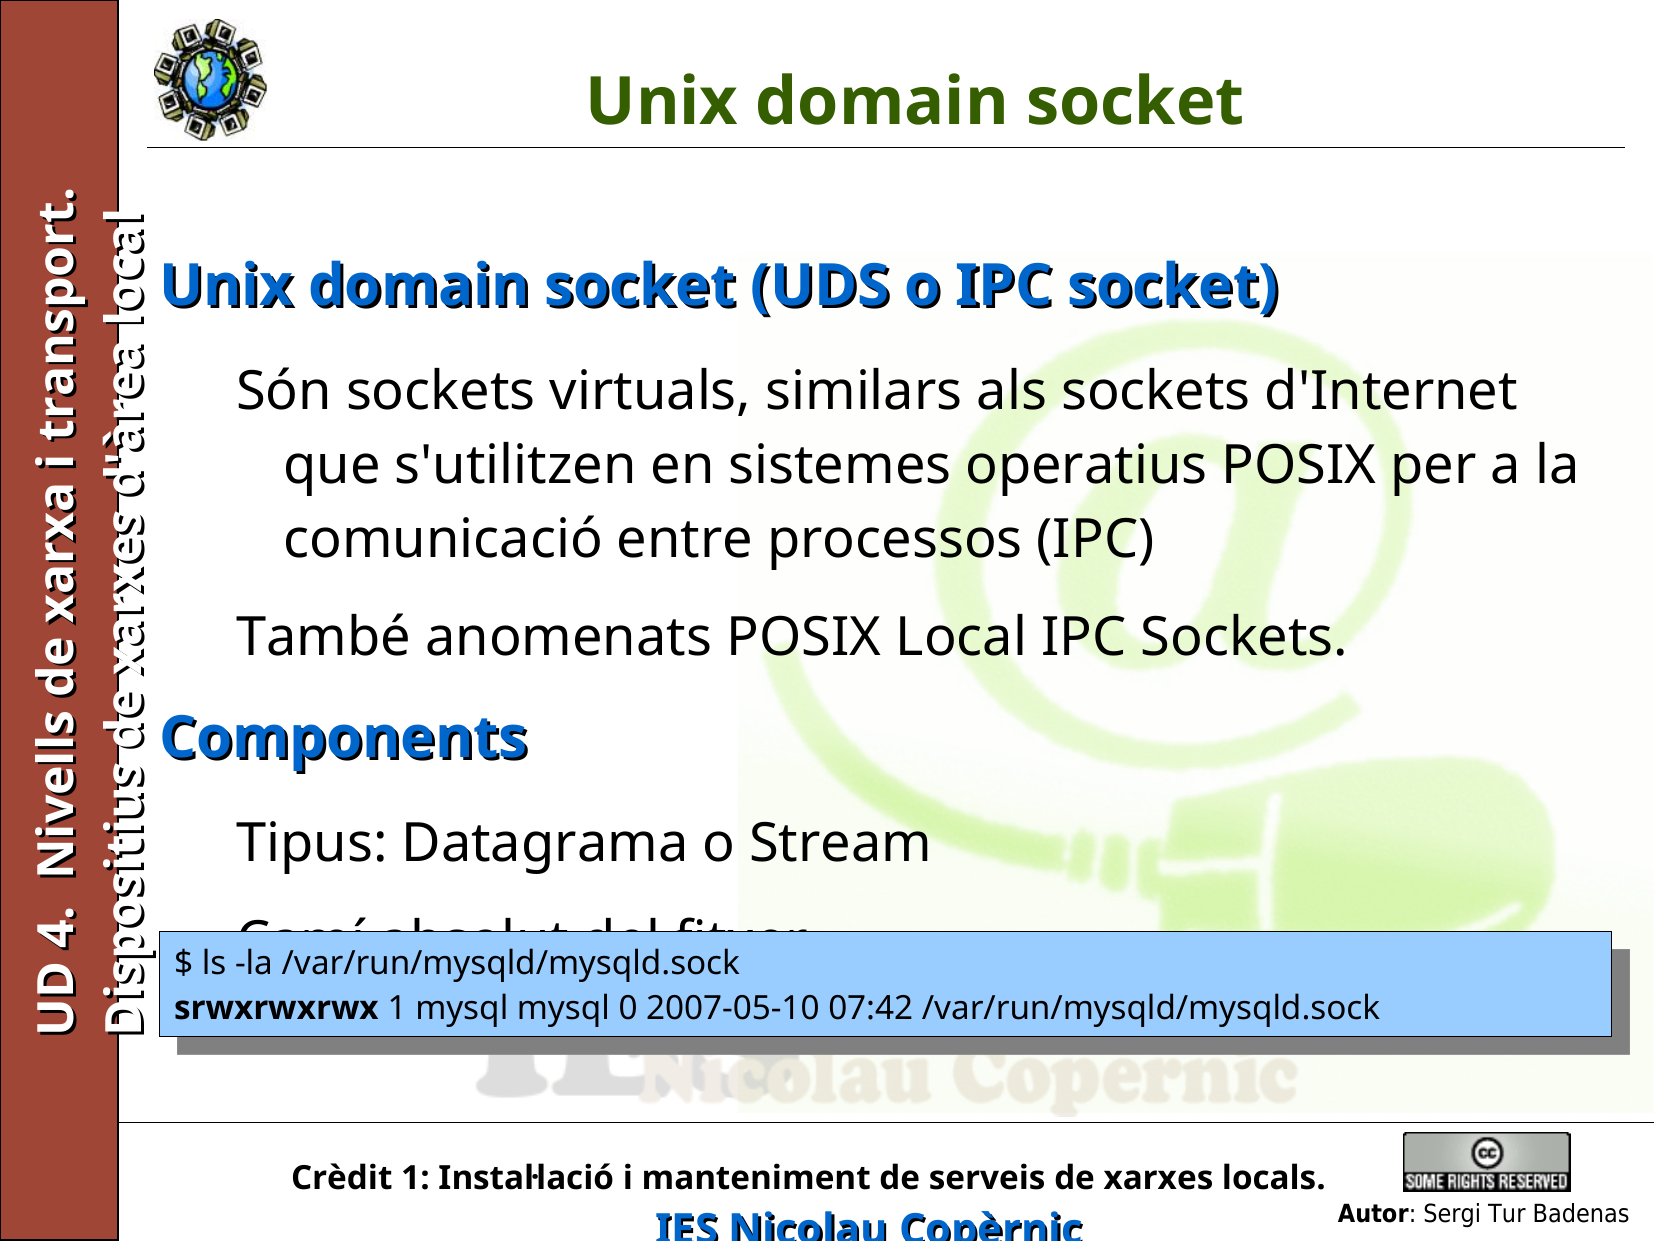

# Unix domain socket
Unix domain socket (UDS o IPC socket)
Són sockets virtuals, similars als sockets d'Internet que s'utilitzen en sistemes operatius POSIX per a la comunicació entre processos (IPC)
També anomenats POSIX Local IPC Sockets.
Components
Tipus: Datagrama o Stream
Camí absolut del fitxer
$ ls -la /var/run/mysqld/mysqld.sock
srwxrwxrwx 1 mysql mysql 0 2007-05-10 07:42 /var/run/mysqld/mysqld.sock